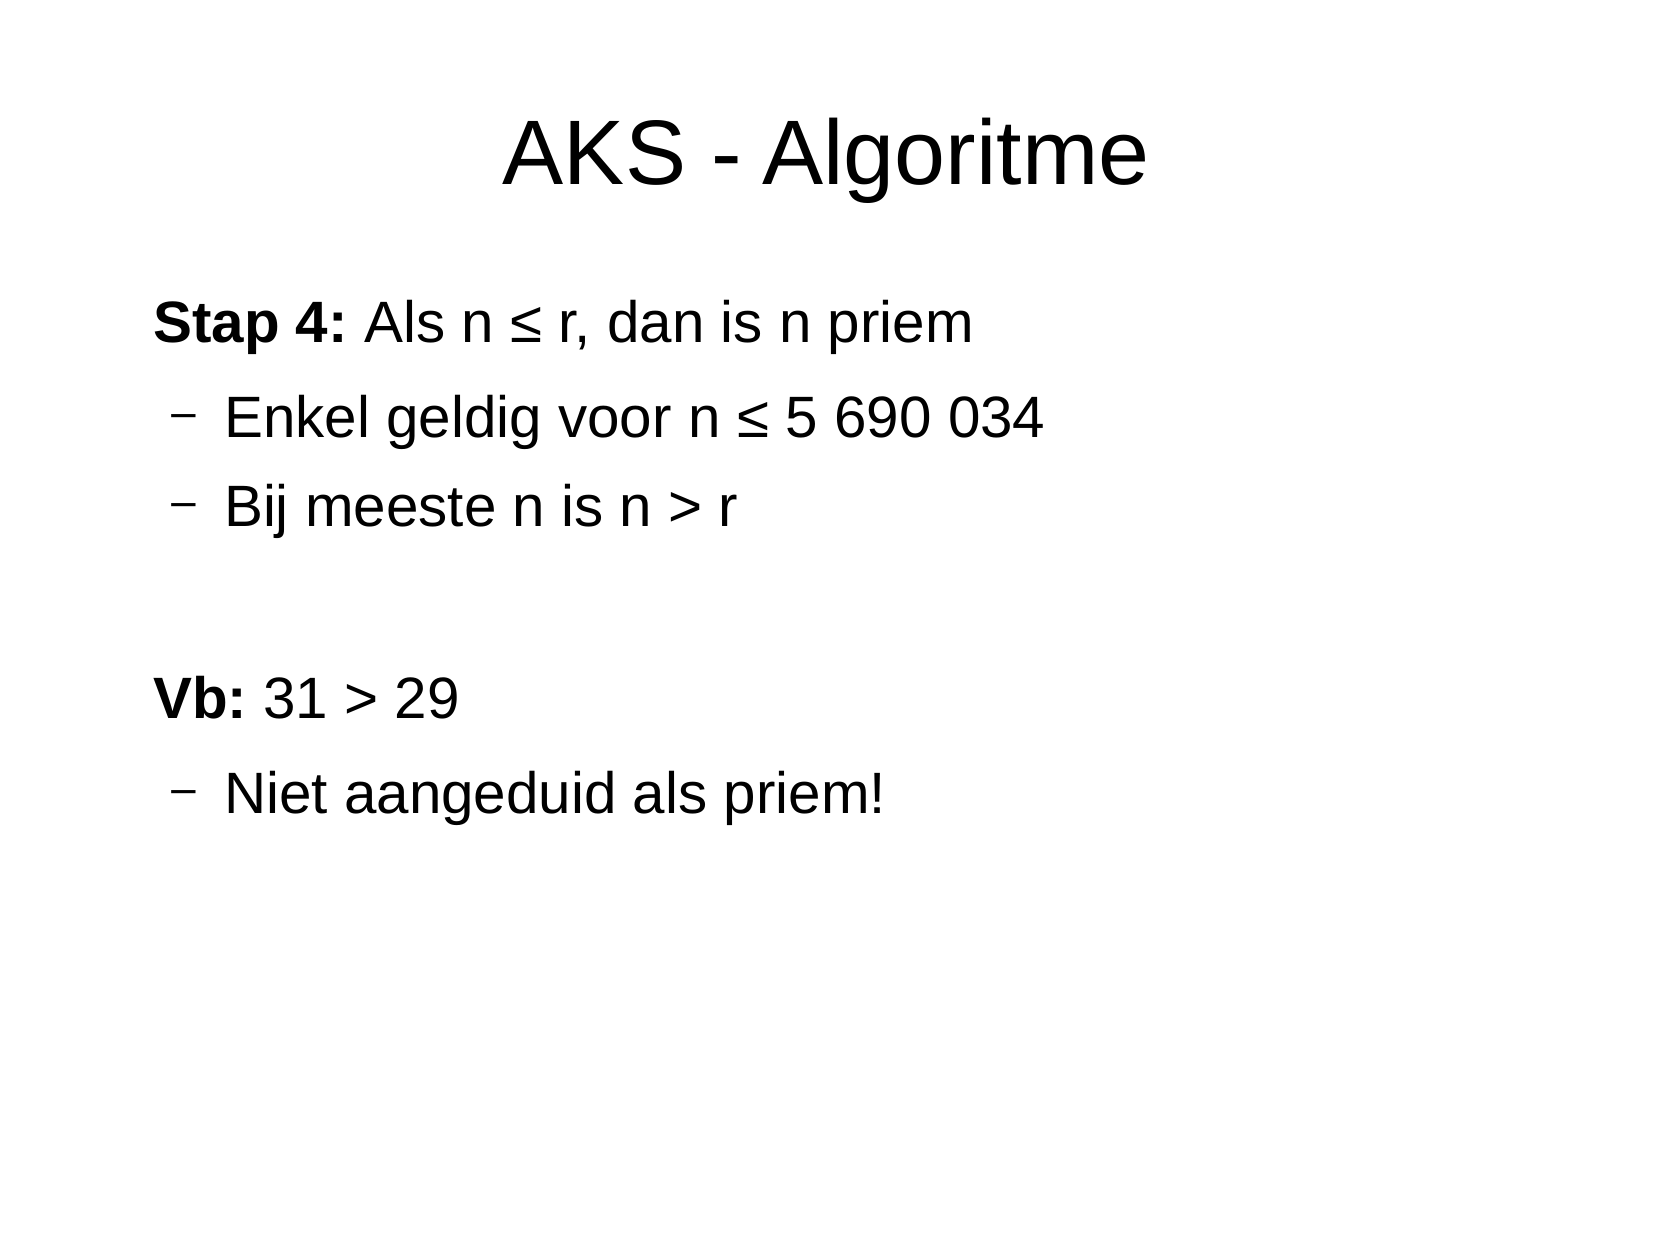

# AKS - Algoritme
Stap 4: Als n ≤ r, dan is n priem
Enkel geldig voor n ≤ 5 690 034
Bij meeste n is n > r
Vb: 31 > 29
Niet aangeduid als priem!